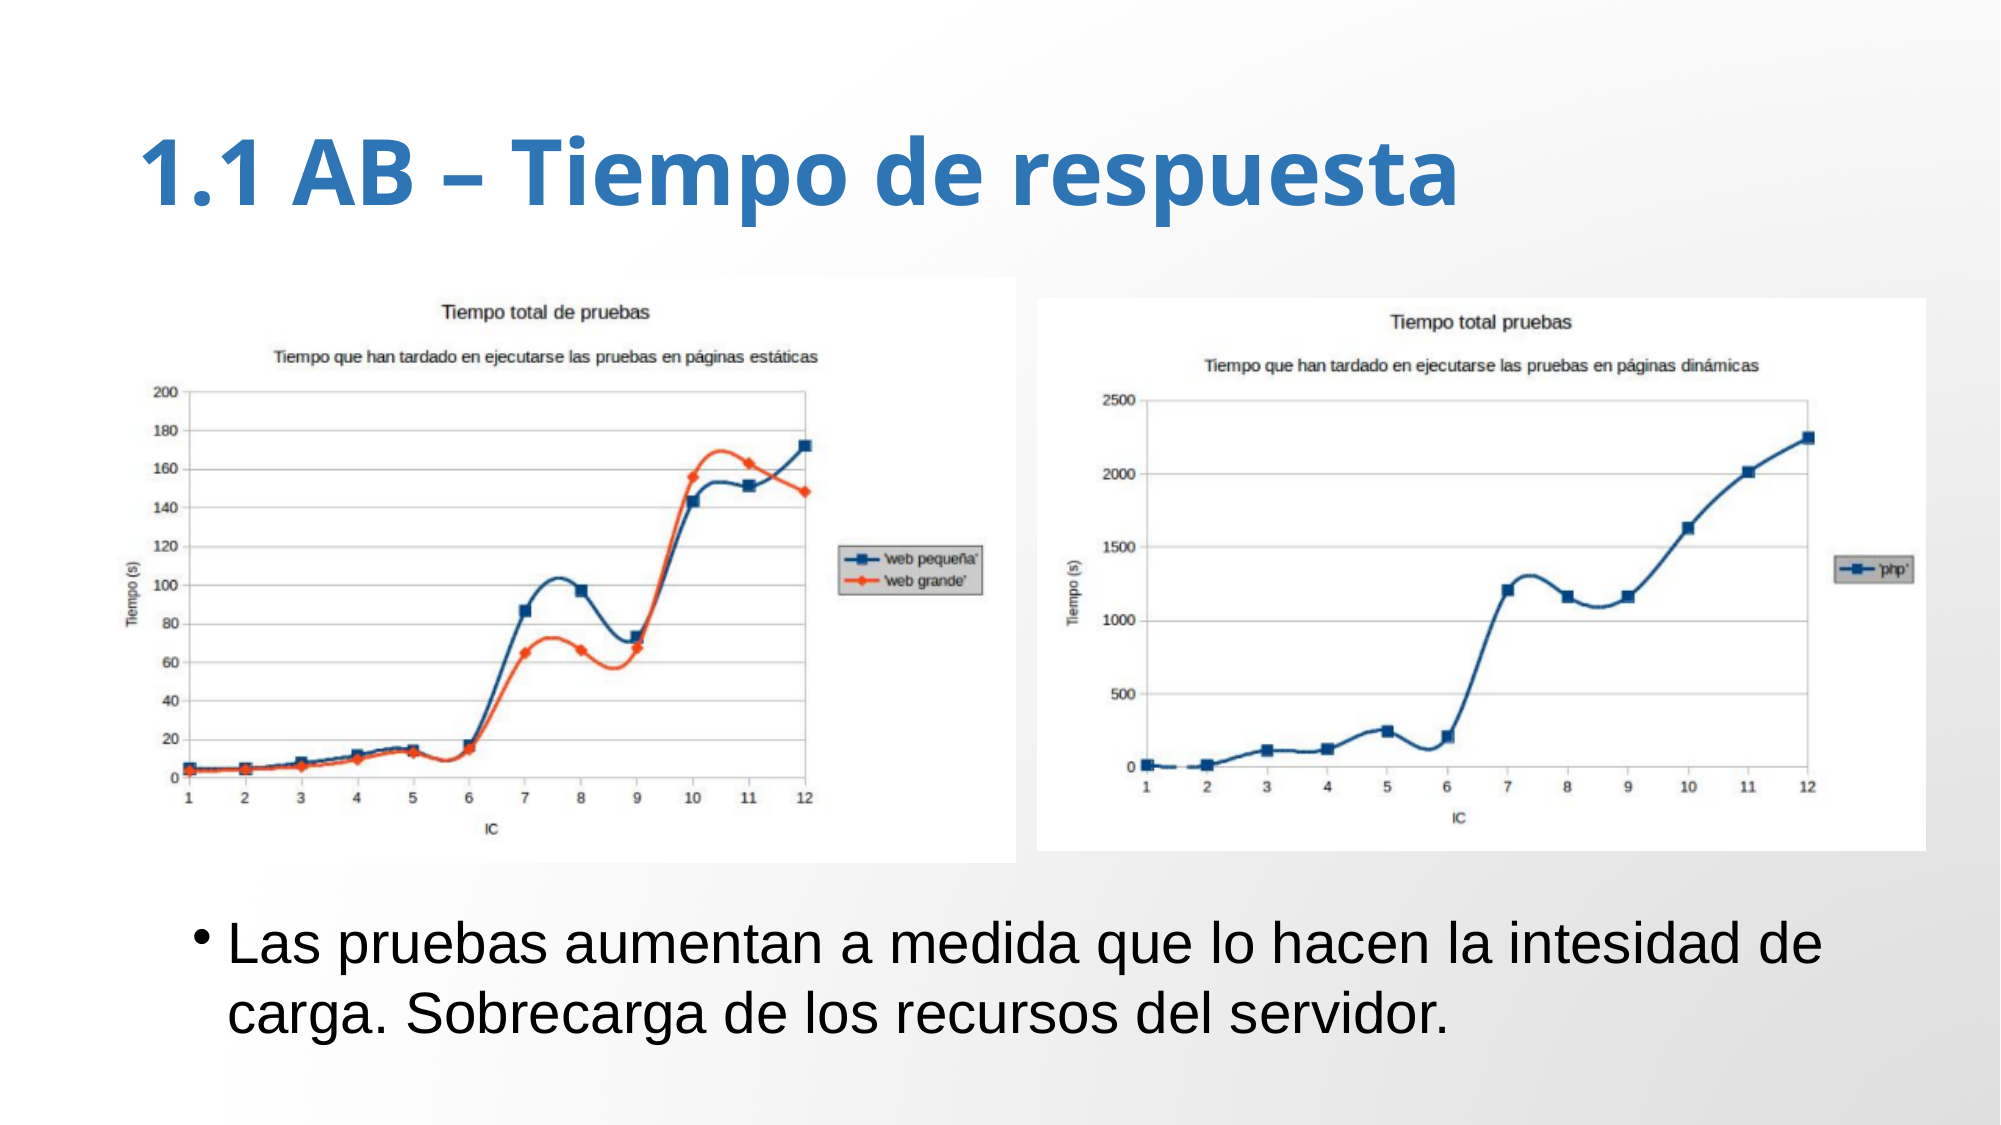

1.1 AB – Tiempo de respuesta
Las pruebas aumentan a medida que lo hacen la intesidad de carga. Sobrecarga de los recursos del servidor.